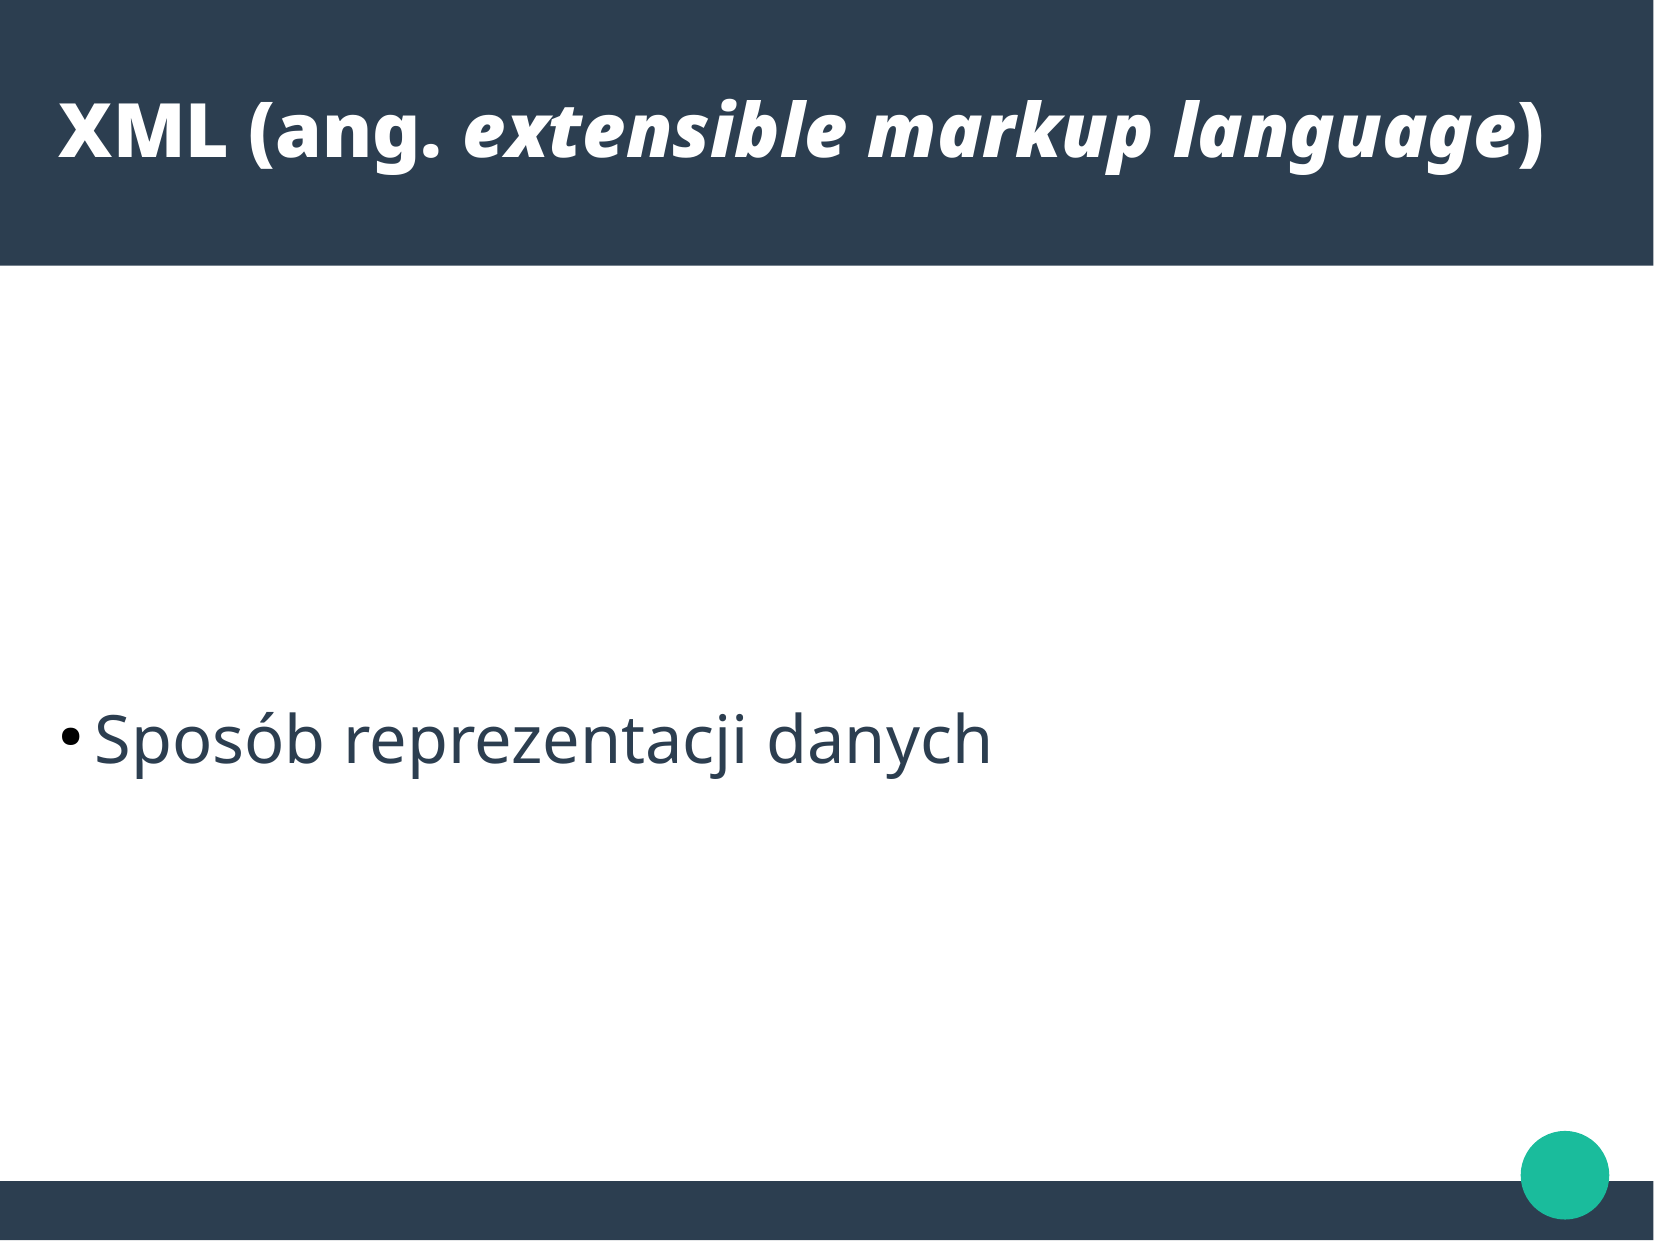

# XML (ang. extensible markup language)
Sposób reprezentacji danych